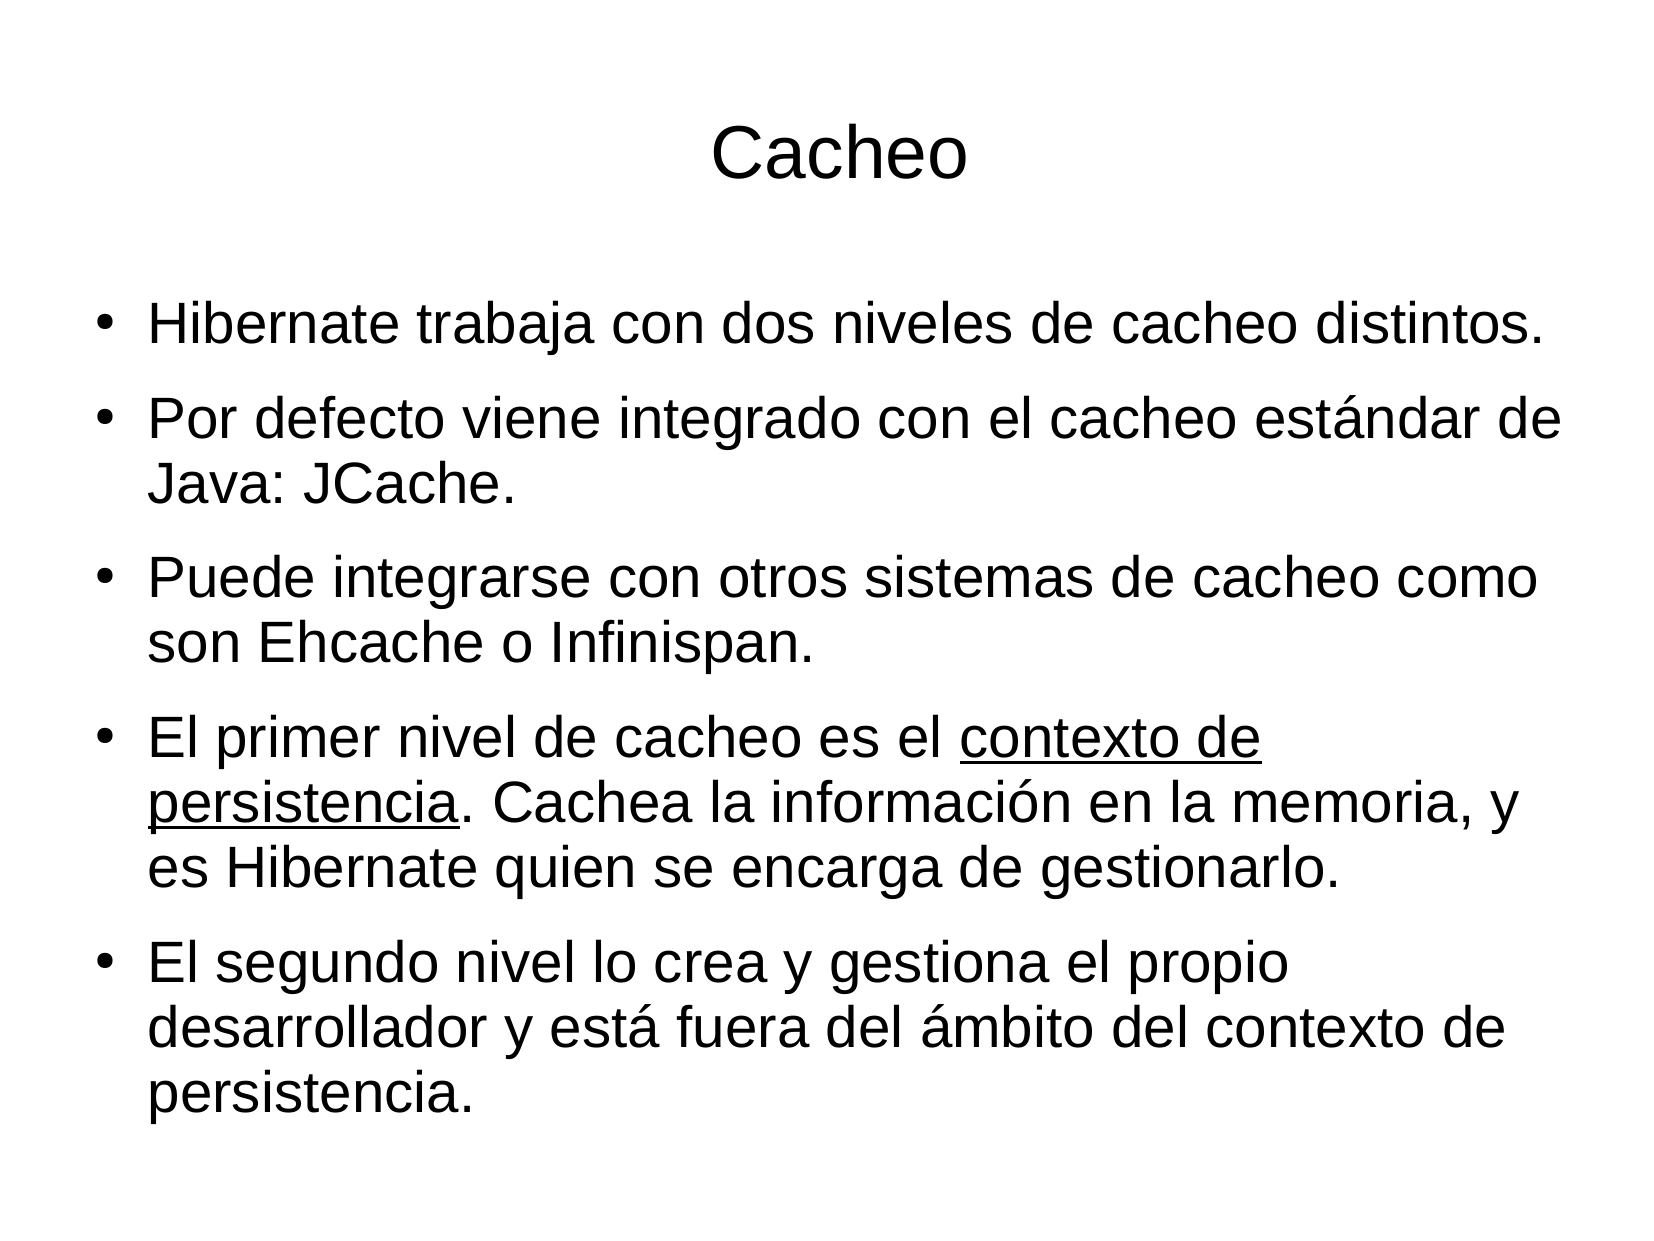

# Cacheo
Hibernate trabaja con dos niveles de cacheo distintos.
Por defecto viene integrado con el cacheo estándar de Java: JCache.
Puede integrarse con otros sistemas de cacheo como son Ehcache o Infinispan.
El primer nivel de cacheo es el contexto de persistencia. Cachea la información en la memoria, y es Hibernate quien se encarga de gestionarlo.
El segundo nivel lo crea y gestiona el propio desarrollador y está fuera del ámbito del contexto de persistencia.